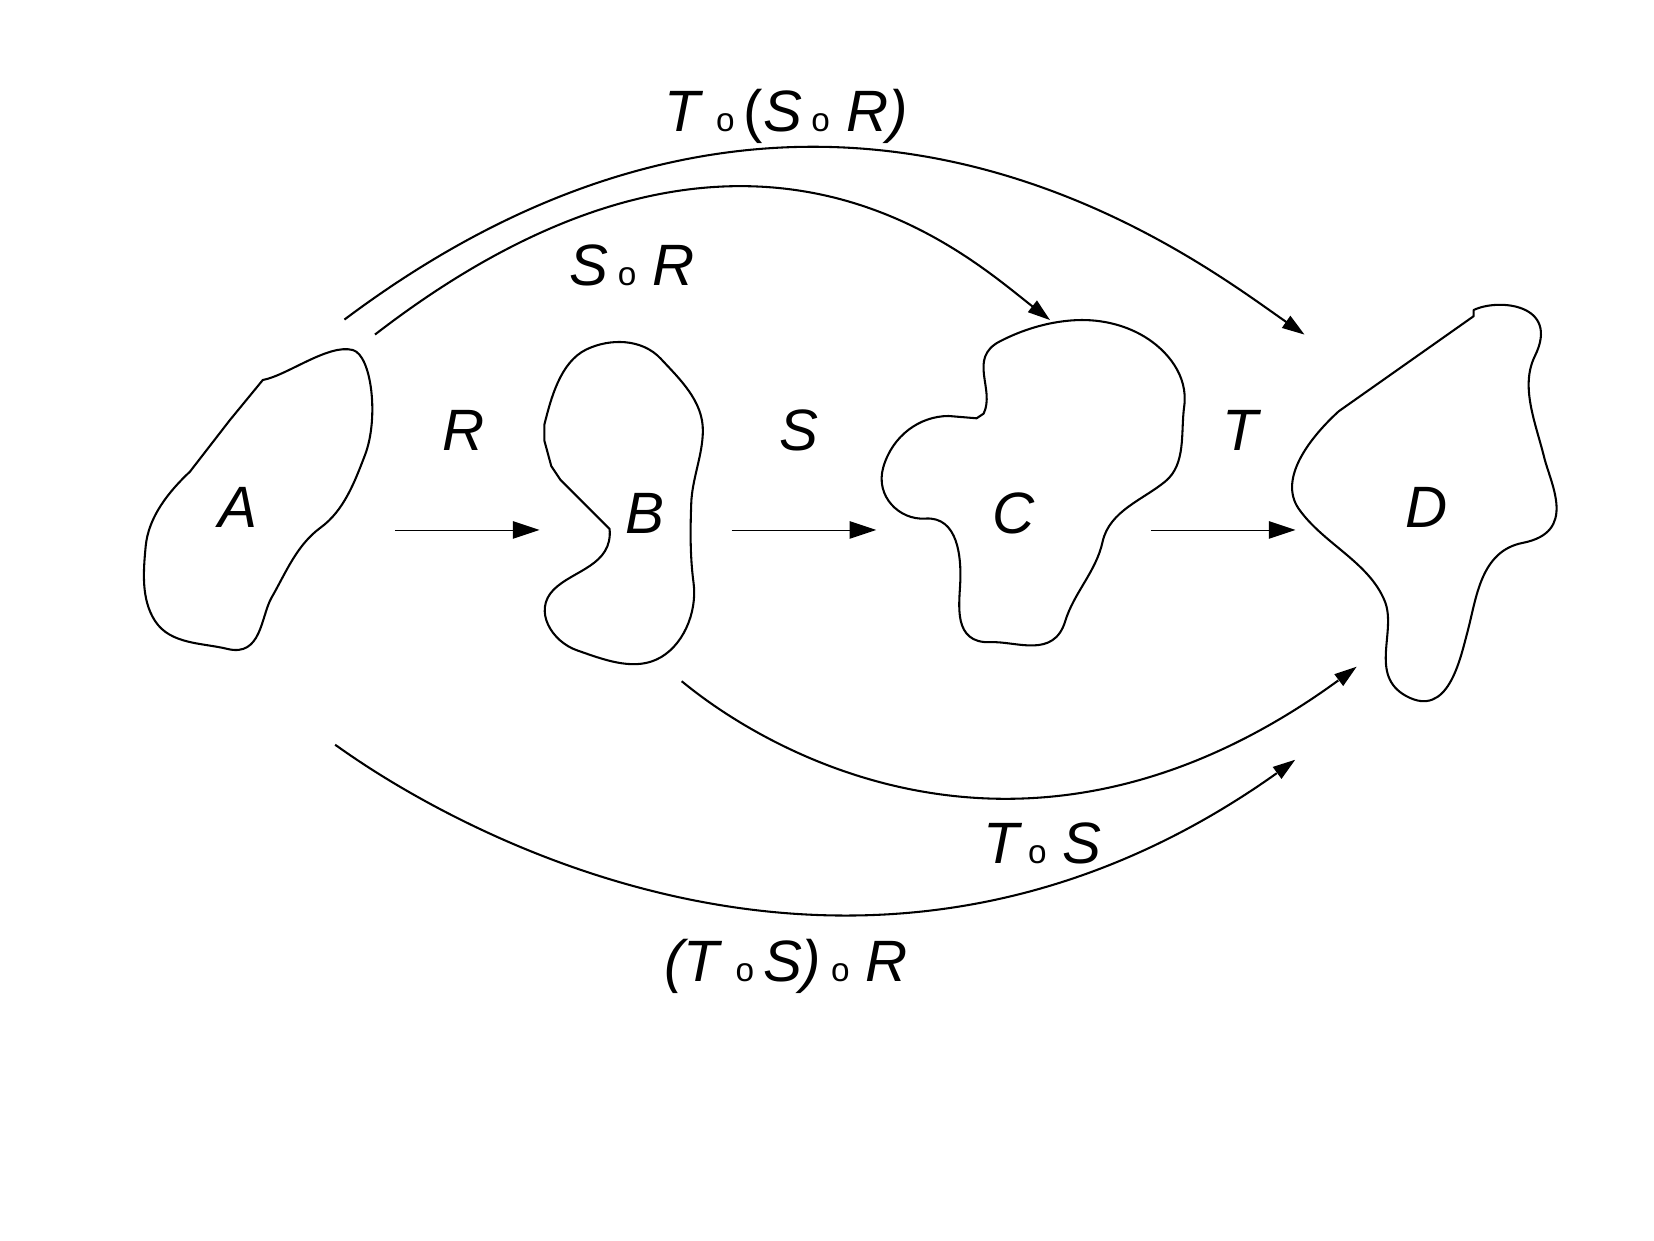

T ο (S ο R)
S ο R
R
S
T
A
D
B
C
T ο S
(T ο S) ο R